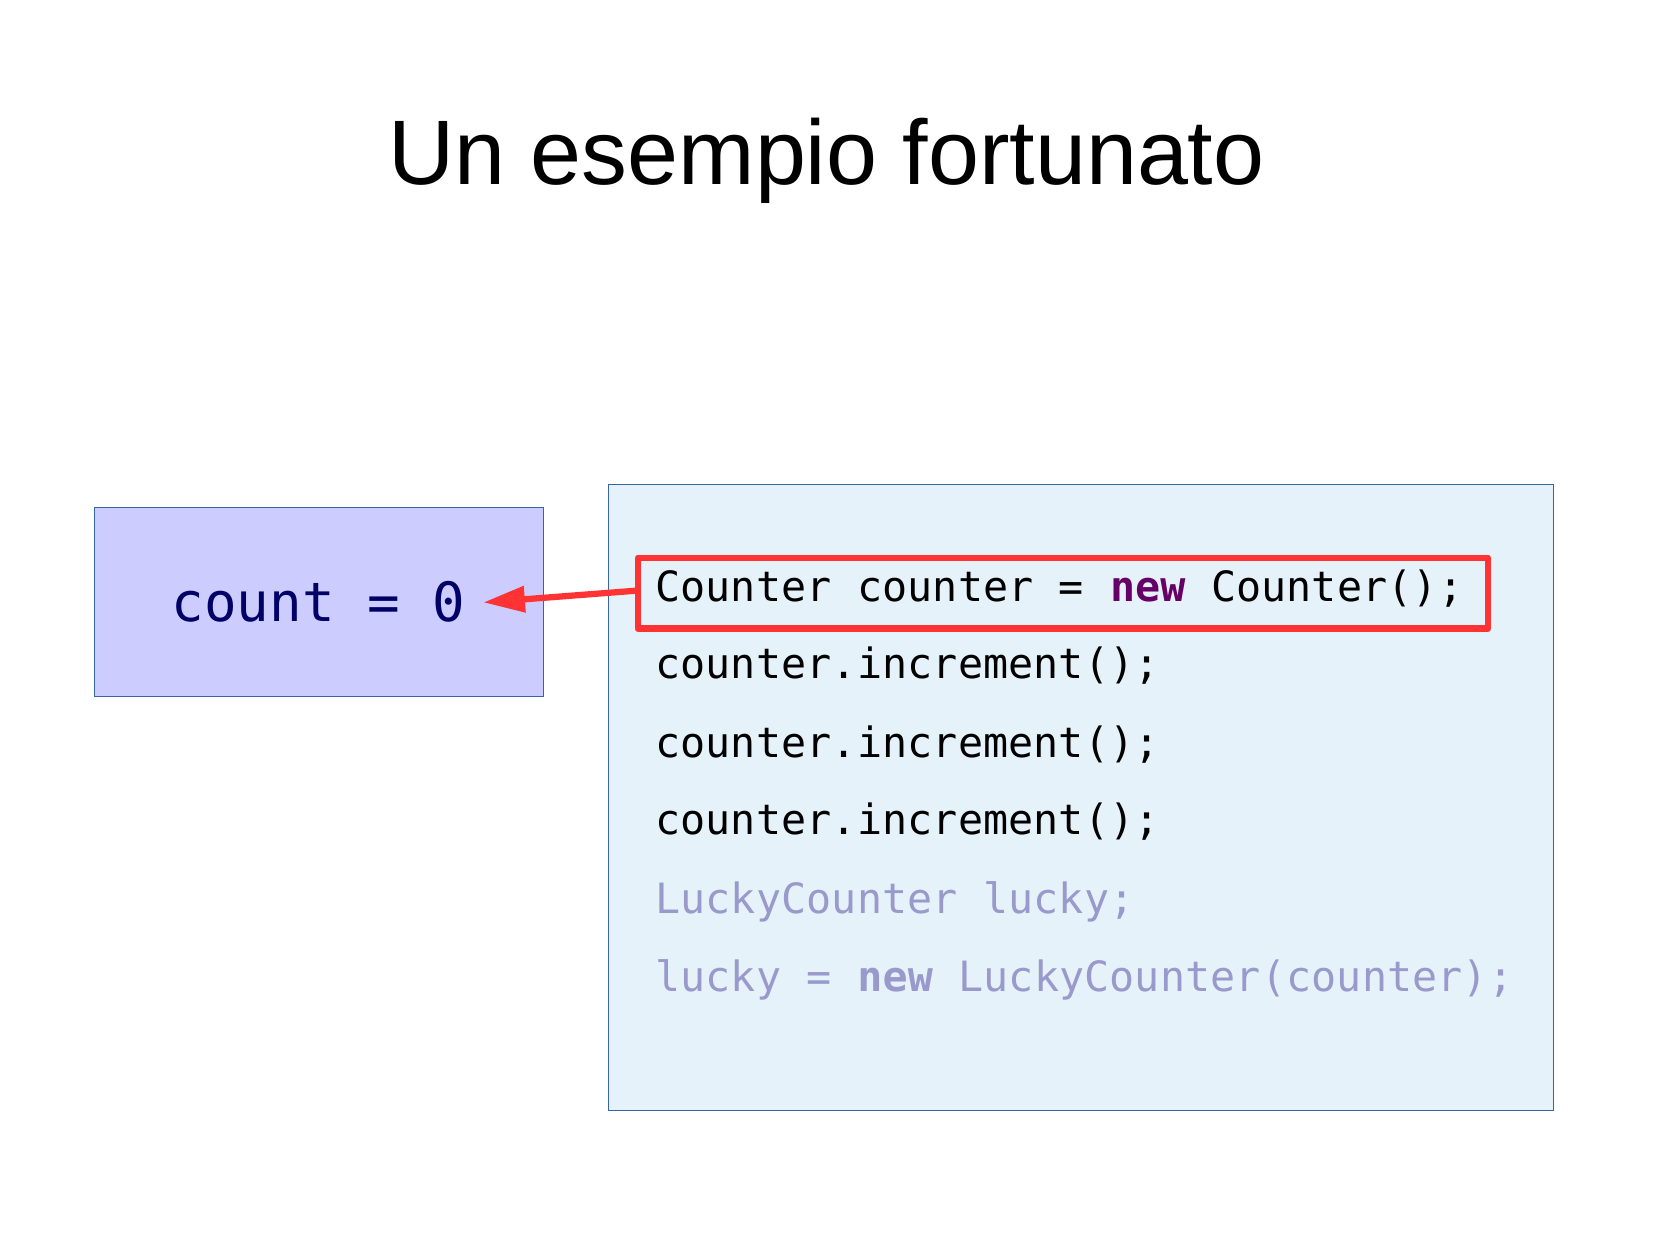

Un esempio fortunato
# Counter counter = new Counter();
counter.increment();
counter.increment();
counter.increment();
LuckyCounter lucky;
lucky = new LuckyCounter(counter);
count = 0